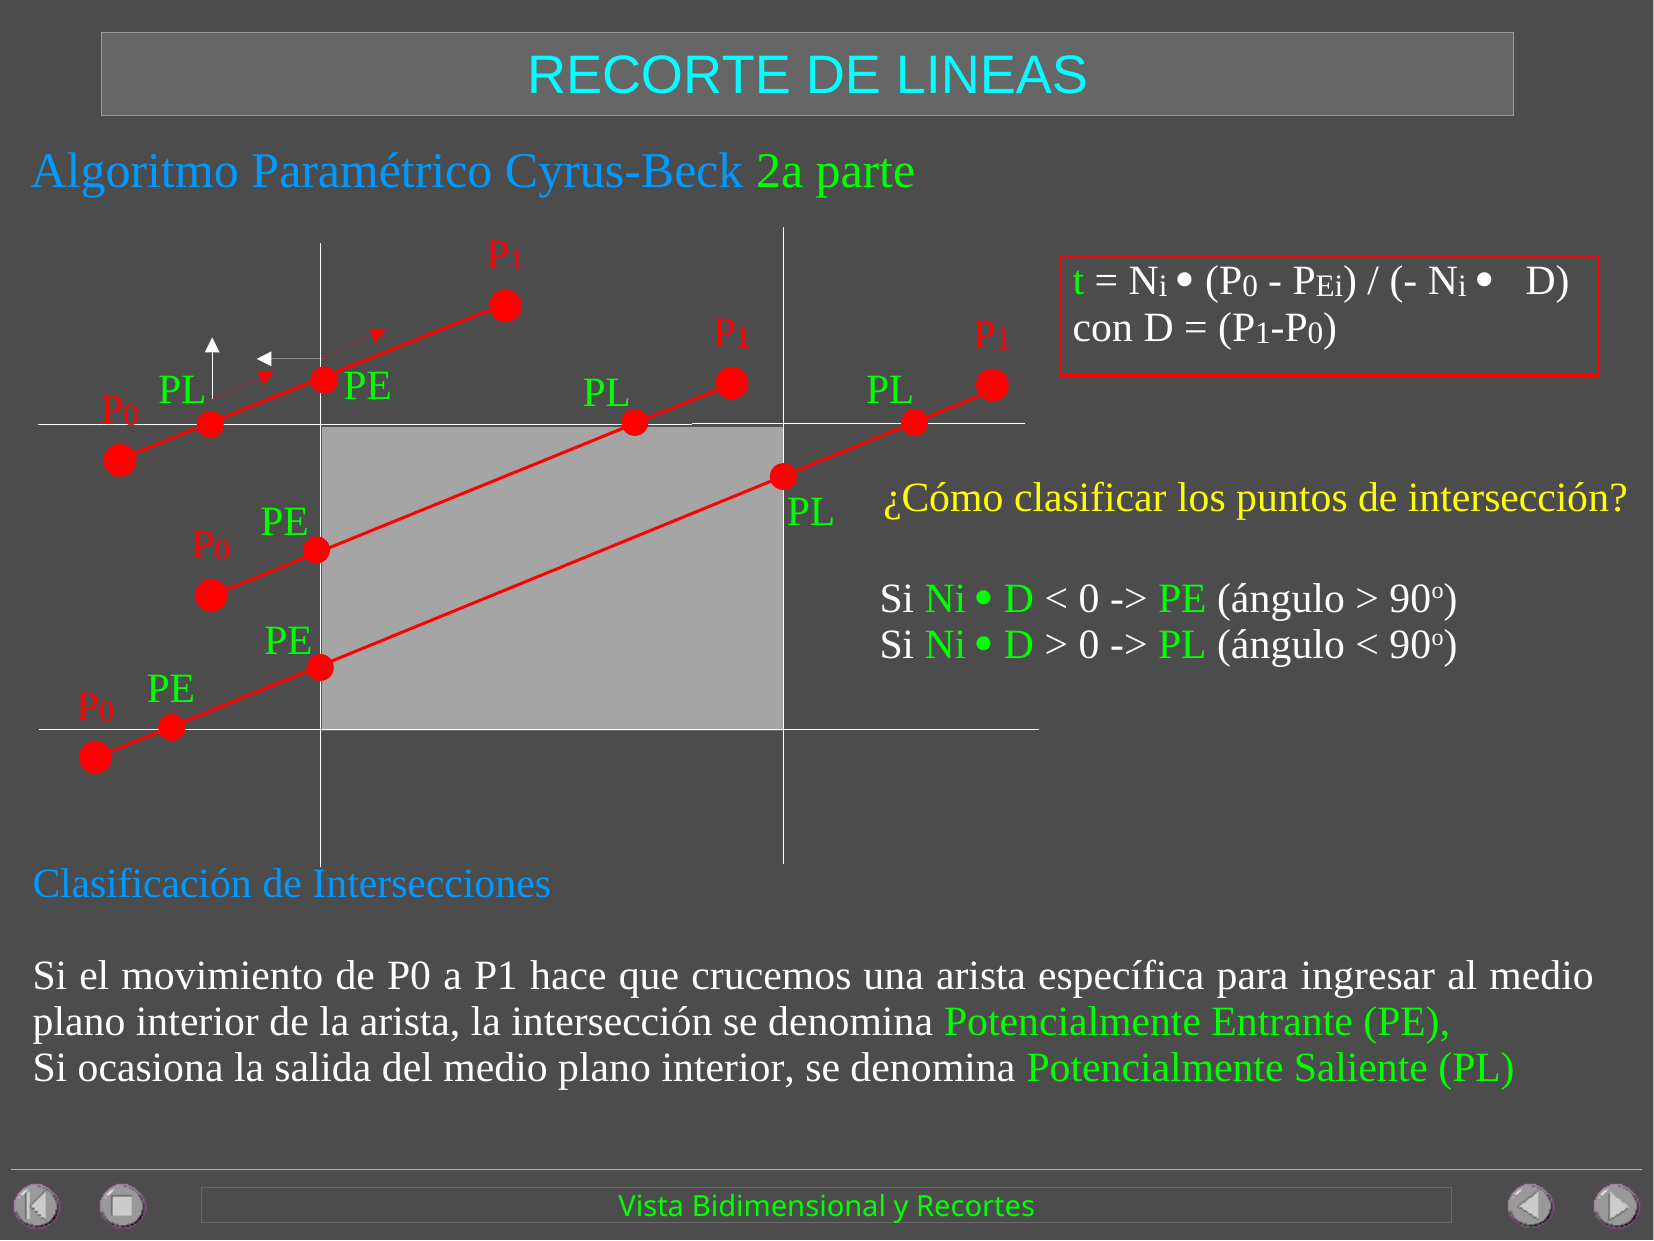

# RECORTE DE LINEAS
Algoritmo Paramétrico Cyrus-Beck 2a parte
P1
P0
 t = Ni  (P0 - PEi) / (- Ni  D)
 con D = (P1-P0)
P1
P0
P1
P0
PE
PL
PL
PL
¿Cómo clasificar los puntos de intersección?
PL
PE
Si Ni  D < 0 -> PE (ángulo > 90o)
Si Ni  D > 0 -> PL (ángulo < 90o)
PE
PE
Clasificación de Intersecciones
Si el movimiento de P0 a P1 hace que crucemos una arista específica para ingresar al medio plano interior de la arista, la intersección se denomina Potencialmente Entrante (PE),
Si ocasiona la salida del medio plano interior, se denomina Potencialmente Saliente (PL)